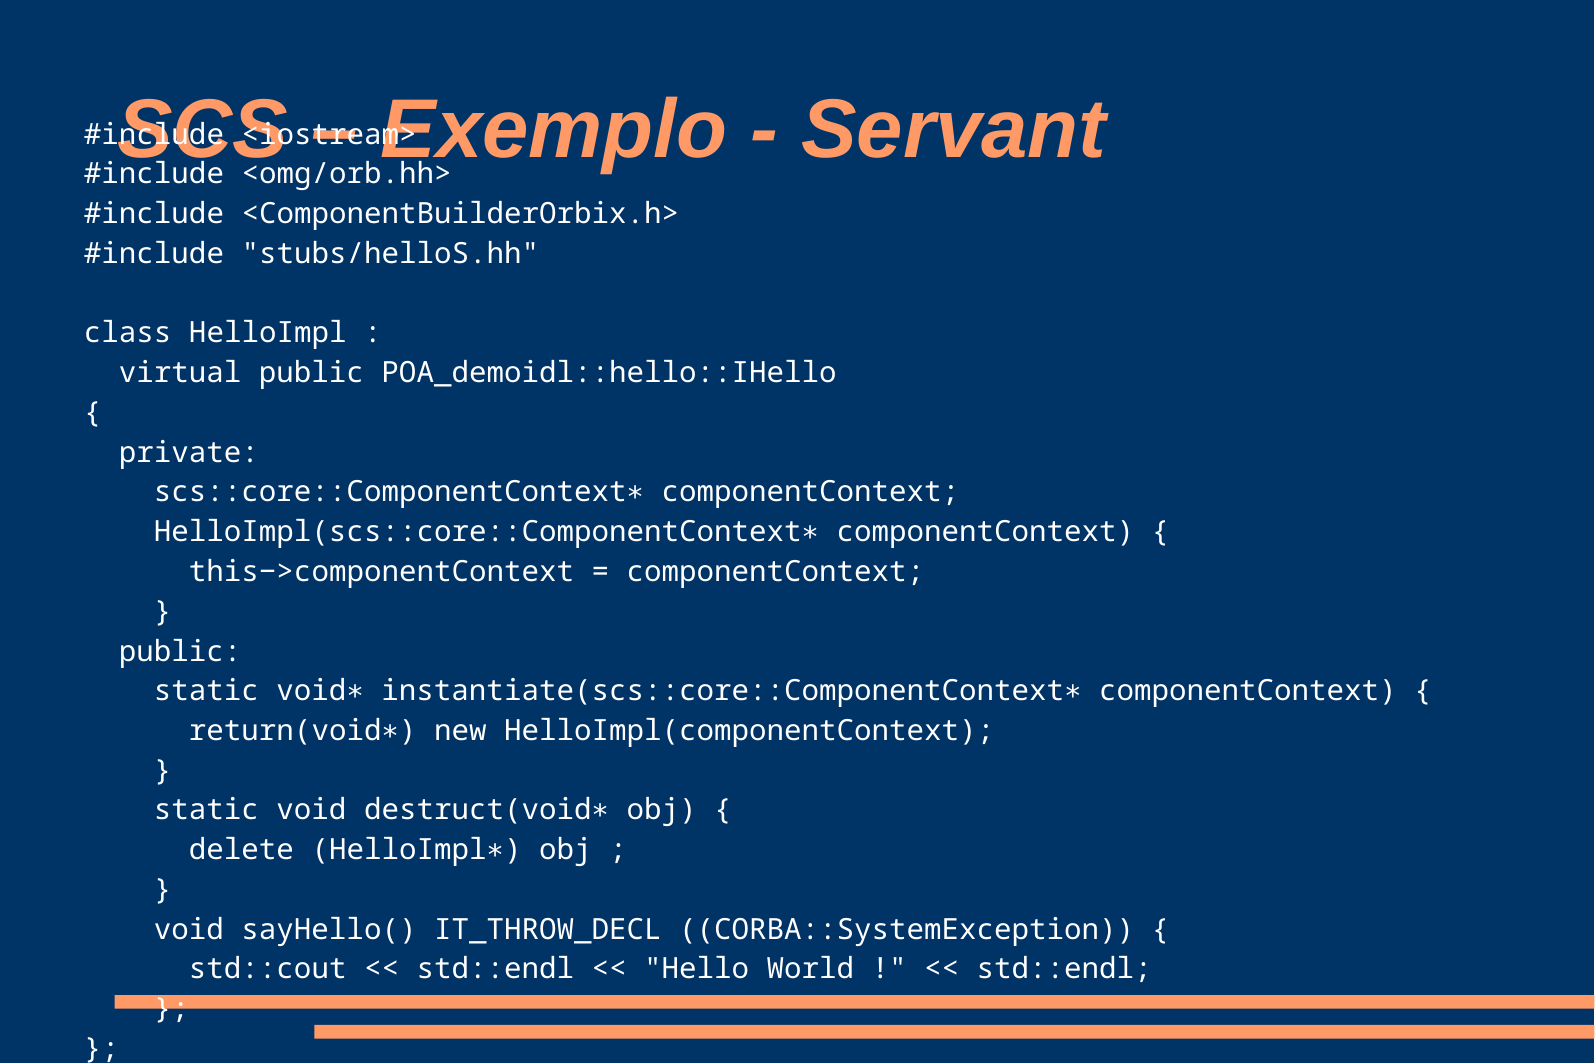

# SCS – Exemplo - Servant
#include <iostream>
#include <omg/orb.hh>
#include <ComponentBuilderOrbix.h>
#include "stubs/helloS.hh"
class HelloImpl :
 virtual public POA_demoidl::hello::IHello
{
 private:
 scs::core::ComponentContext∗ componentContext;
 HelloImpl(scs::core::ComponentContext∗ componentContext) {
 this−>componentContext = componentContext;
 }
 public:
 static void∗ instantiate(scs::core::ComponentContext∗ componentContext) {
 return(void∗) new HelloImpl(componentContext);
 }
 static void destruct(void∗ obj) {
 delete (HelloImpl∗) obj ;
 }
 void sayHello() IT_THROW_DECL ((CORBA::SystemException)) {
 std::cout << std::endl << "Hello World !" << std::endl;
 };
};